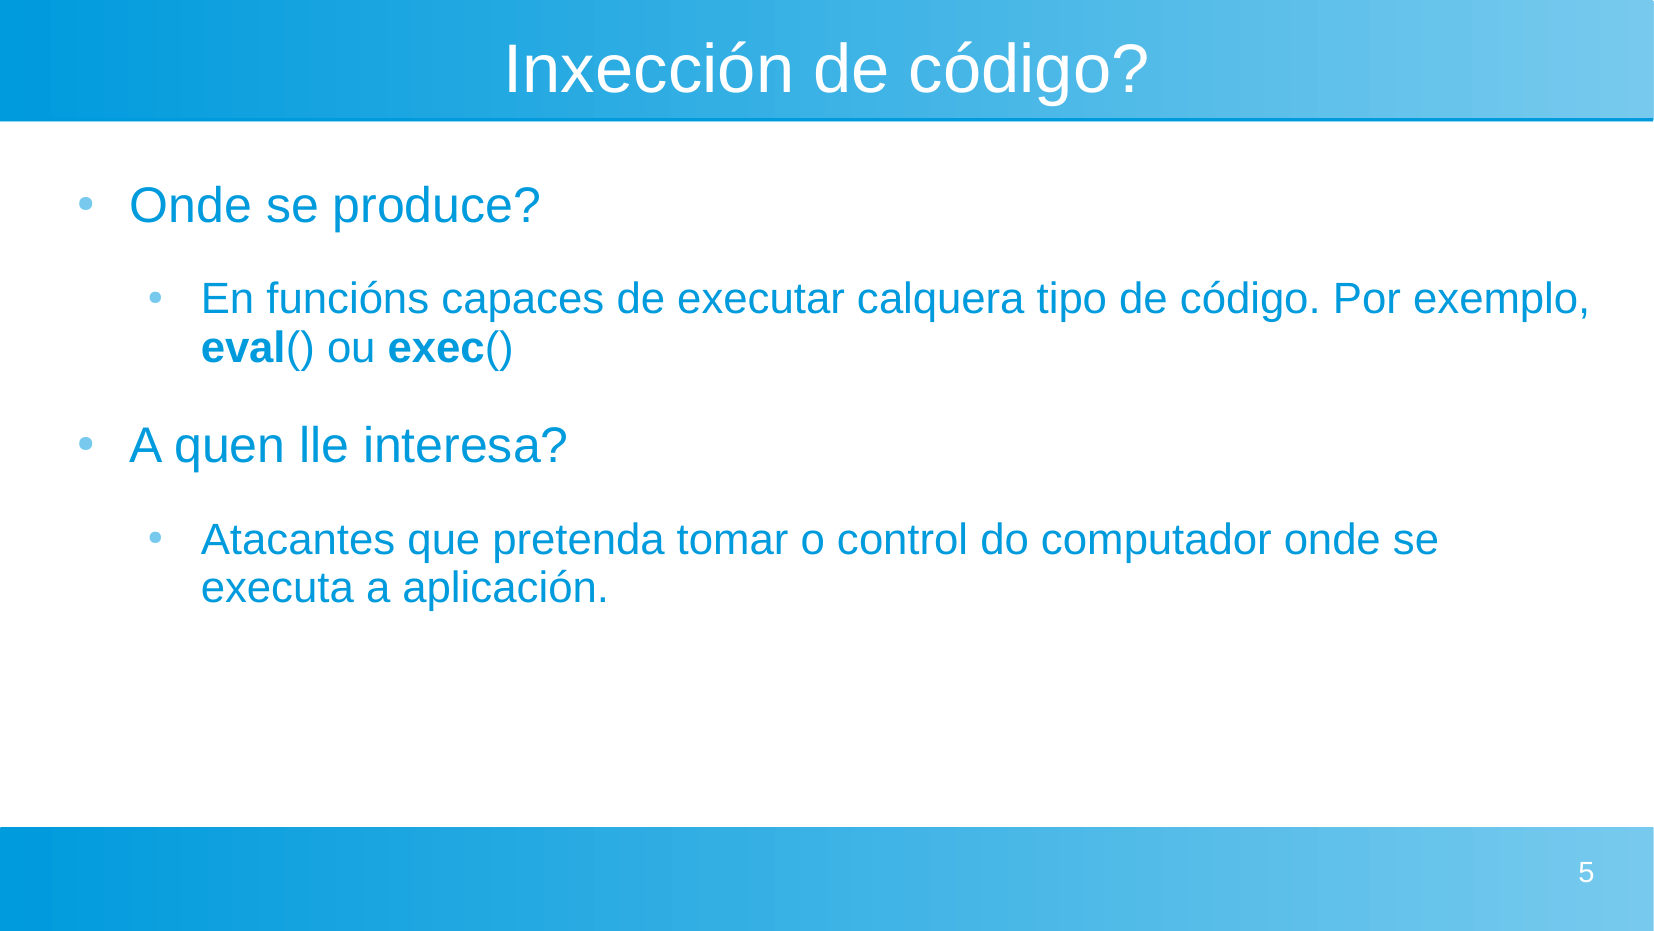

# Inxección de código?
Onde se produce?
En funcións capaces de executar calquera tipo de código. Por exemplo, eval() ou exec()
A quen lle interesa?
Atacantes que pretenda tomar o control do computador onde se executa a aplicación.
5